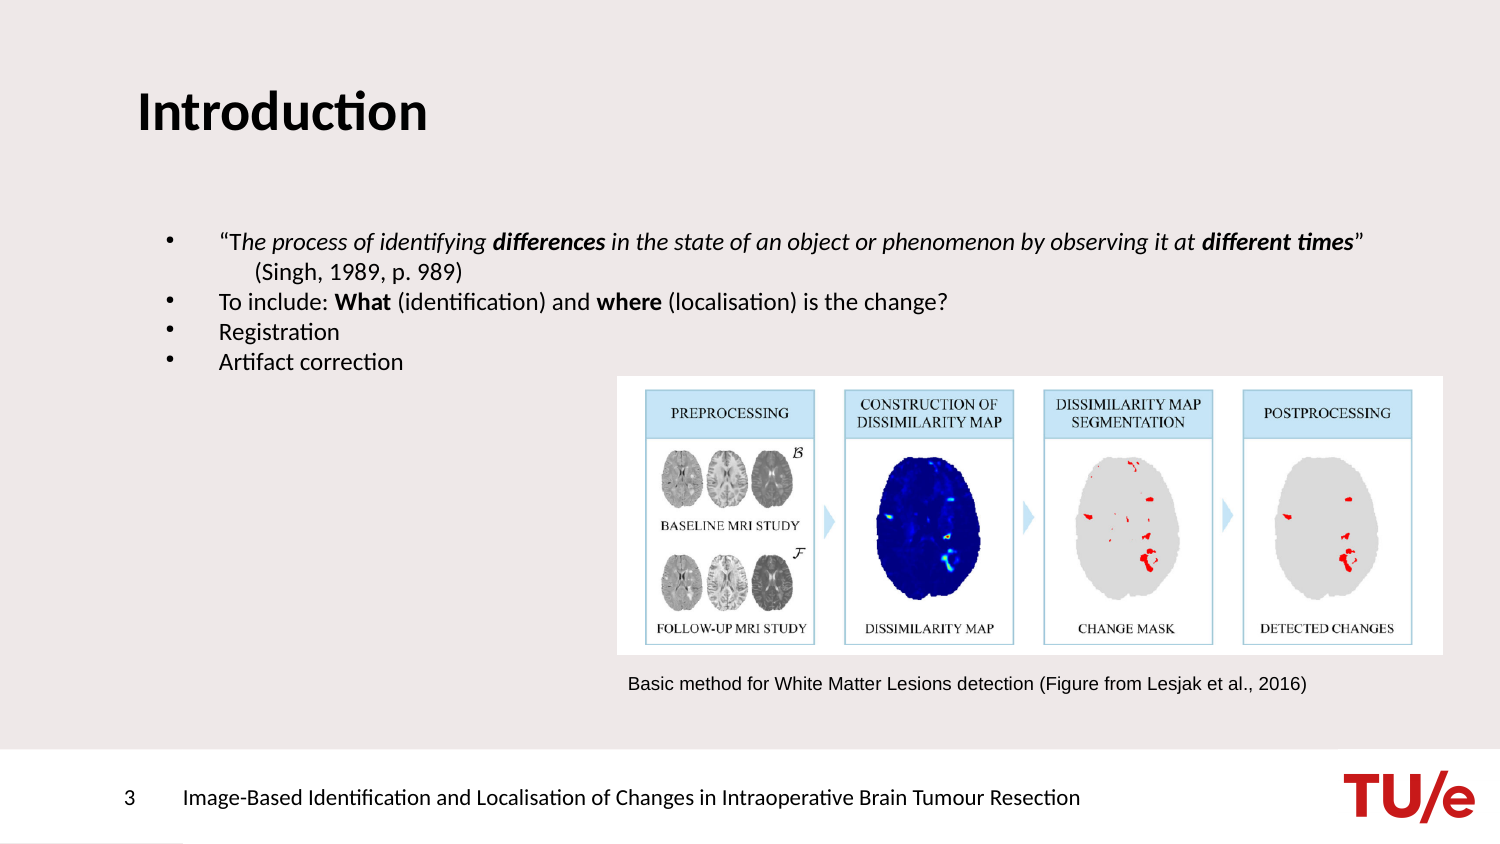

# Introduction
“The process of identifying differences in the state of an object or phenomenon by observing it at different times” (Singh, 1989, p. 989)
To include: What (identification) and where (localisation) is the change?
Registration
Artifact correction
Basic method for White Matter Lesions detection (Figure from Lesjak et al., 2016)
3
Image-Based Identification and Localisation of Changes in Intraoperative Brain Tumour Resection